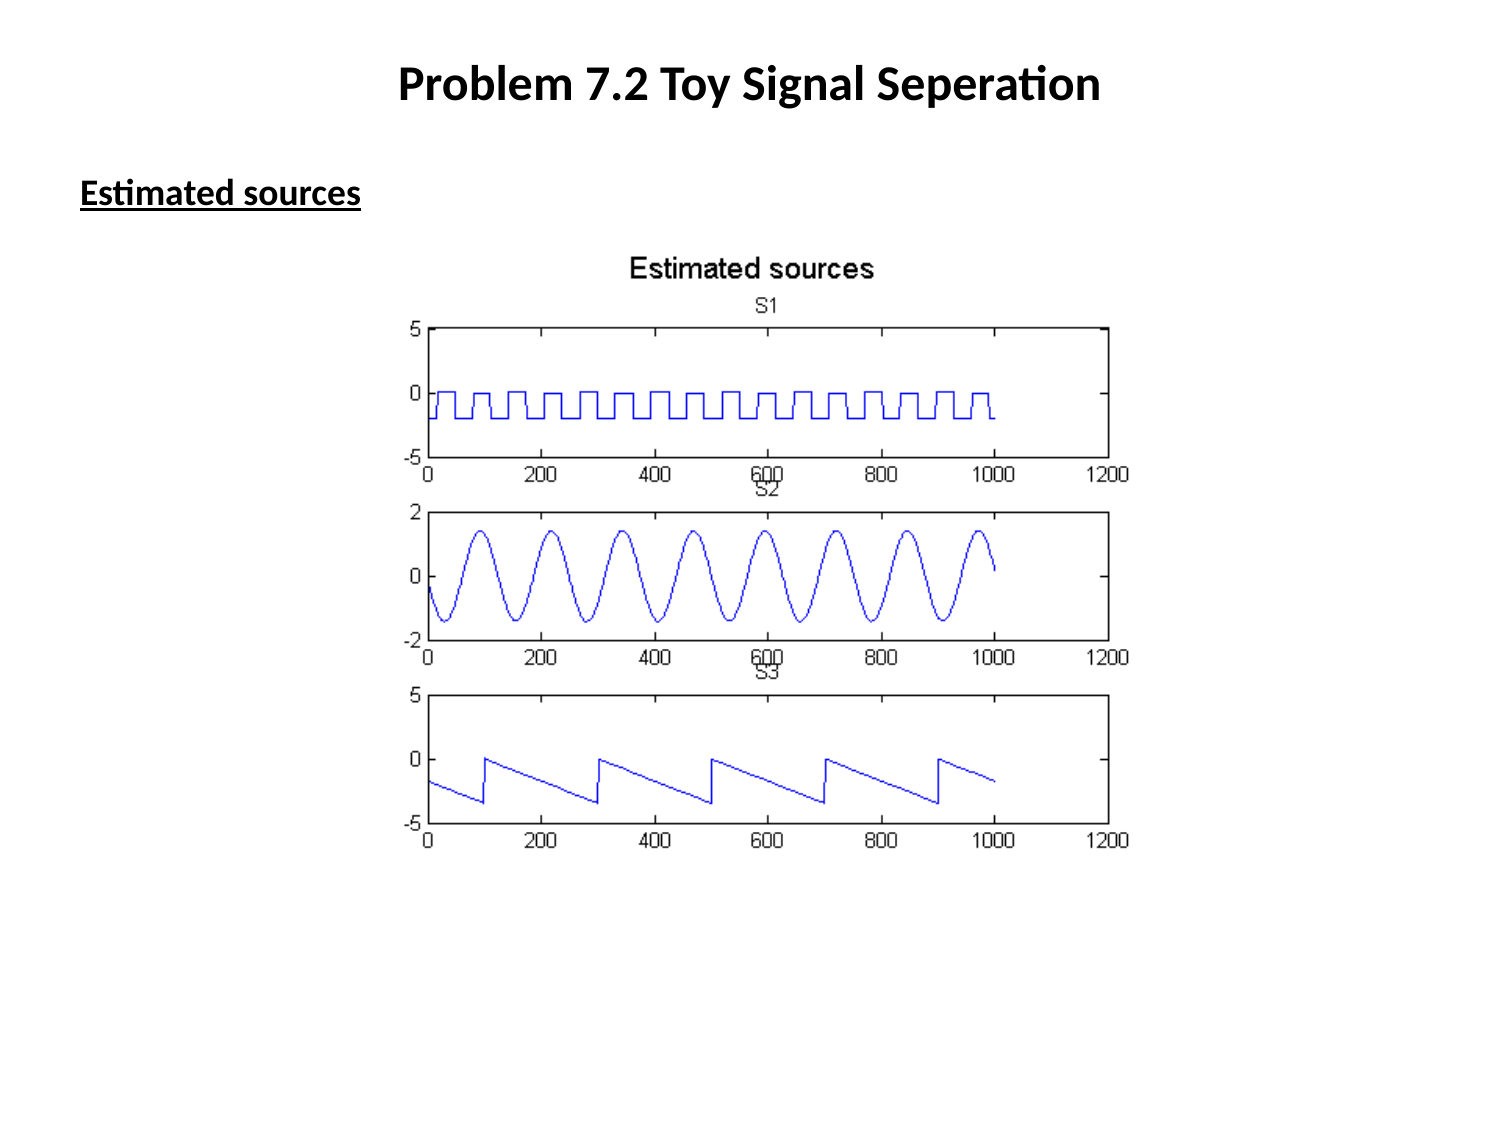

Problem 7.2 Toy Signal Seperation
Estimated sources